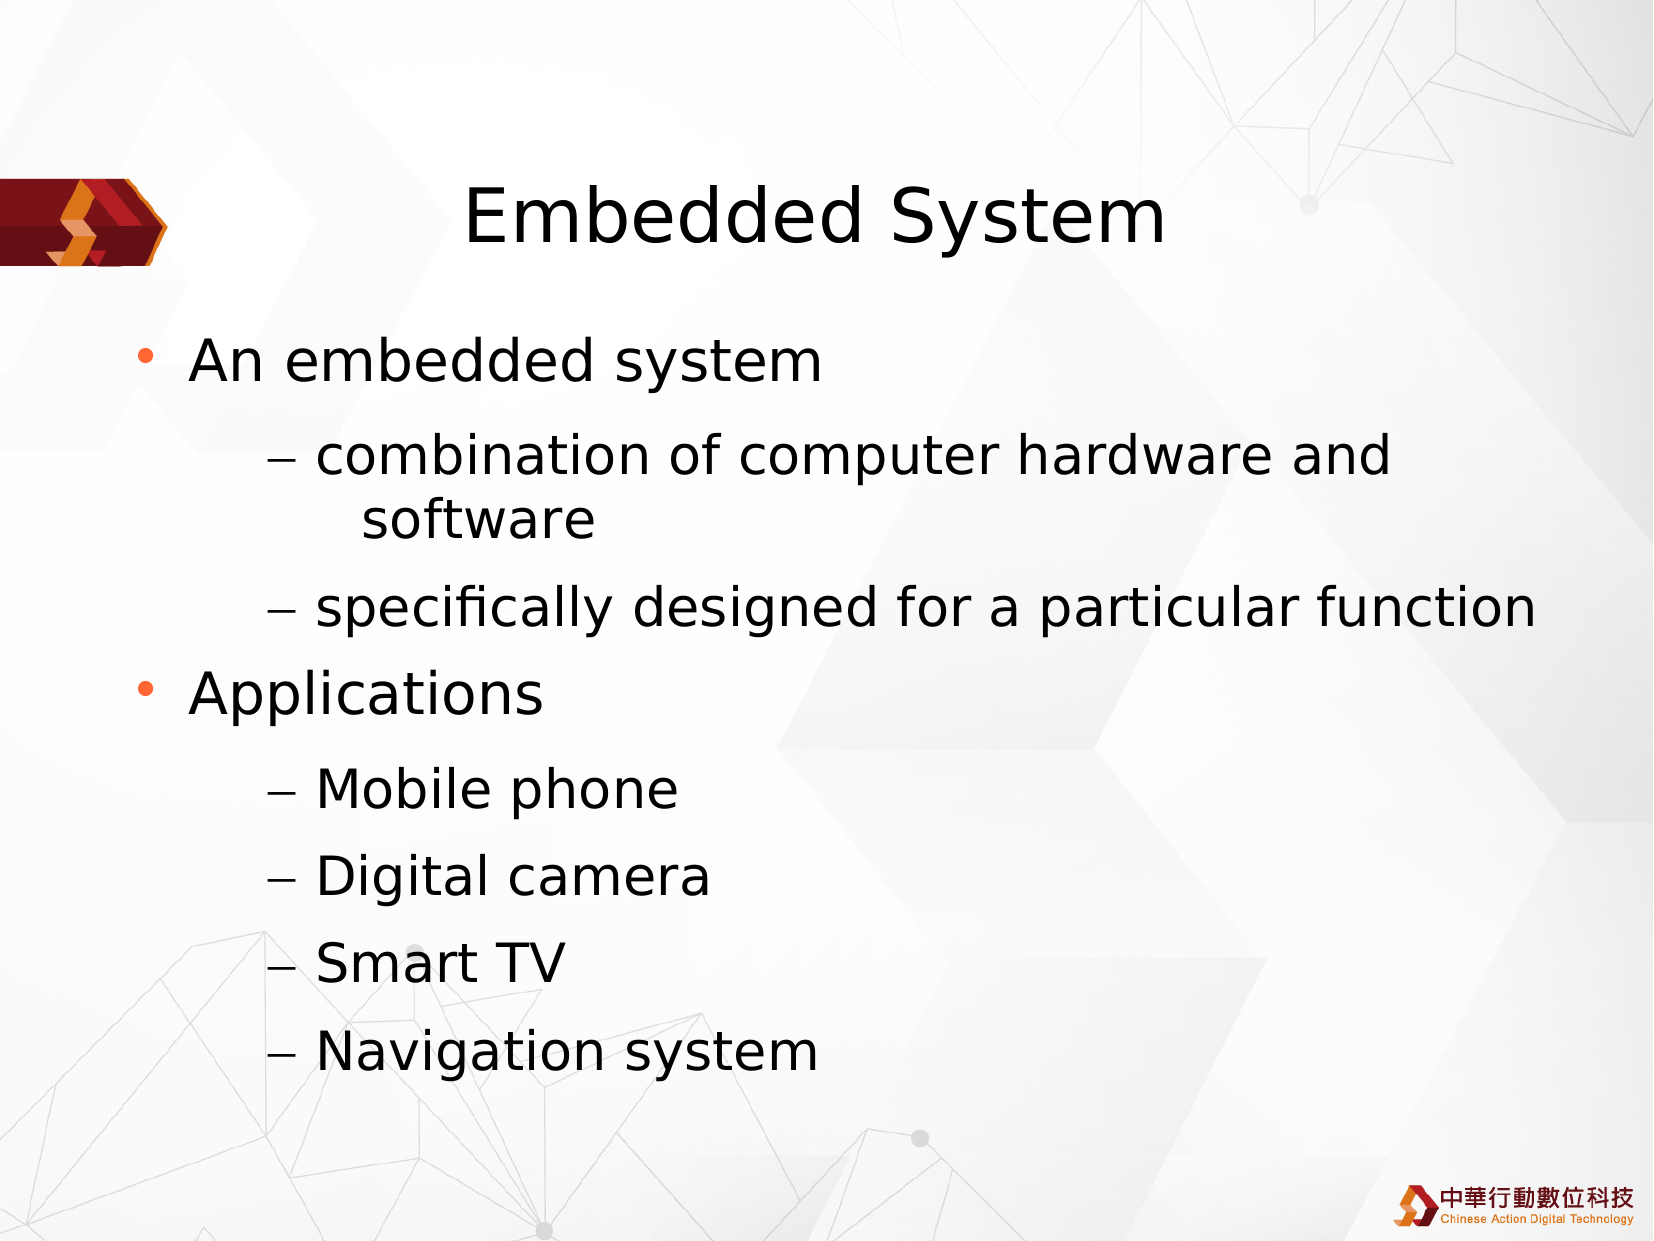

# Embedded System
An embedded system
combination of computer hardware and software
specifically designed for a particular function
Applications
Mobile phone
Digital camera
Smart TV
Navigation system